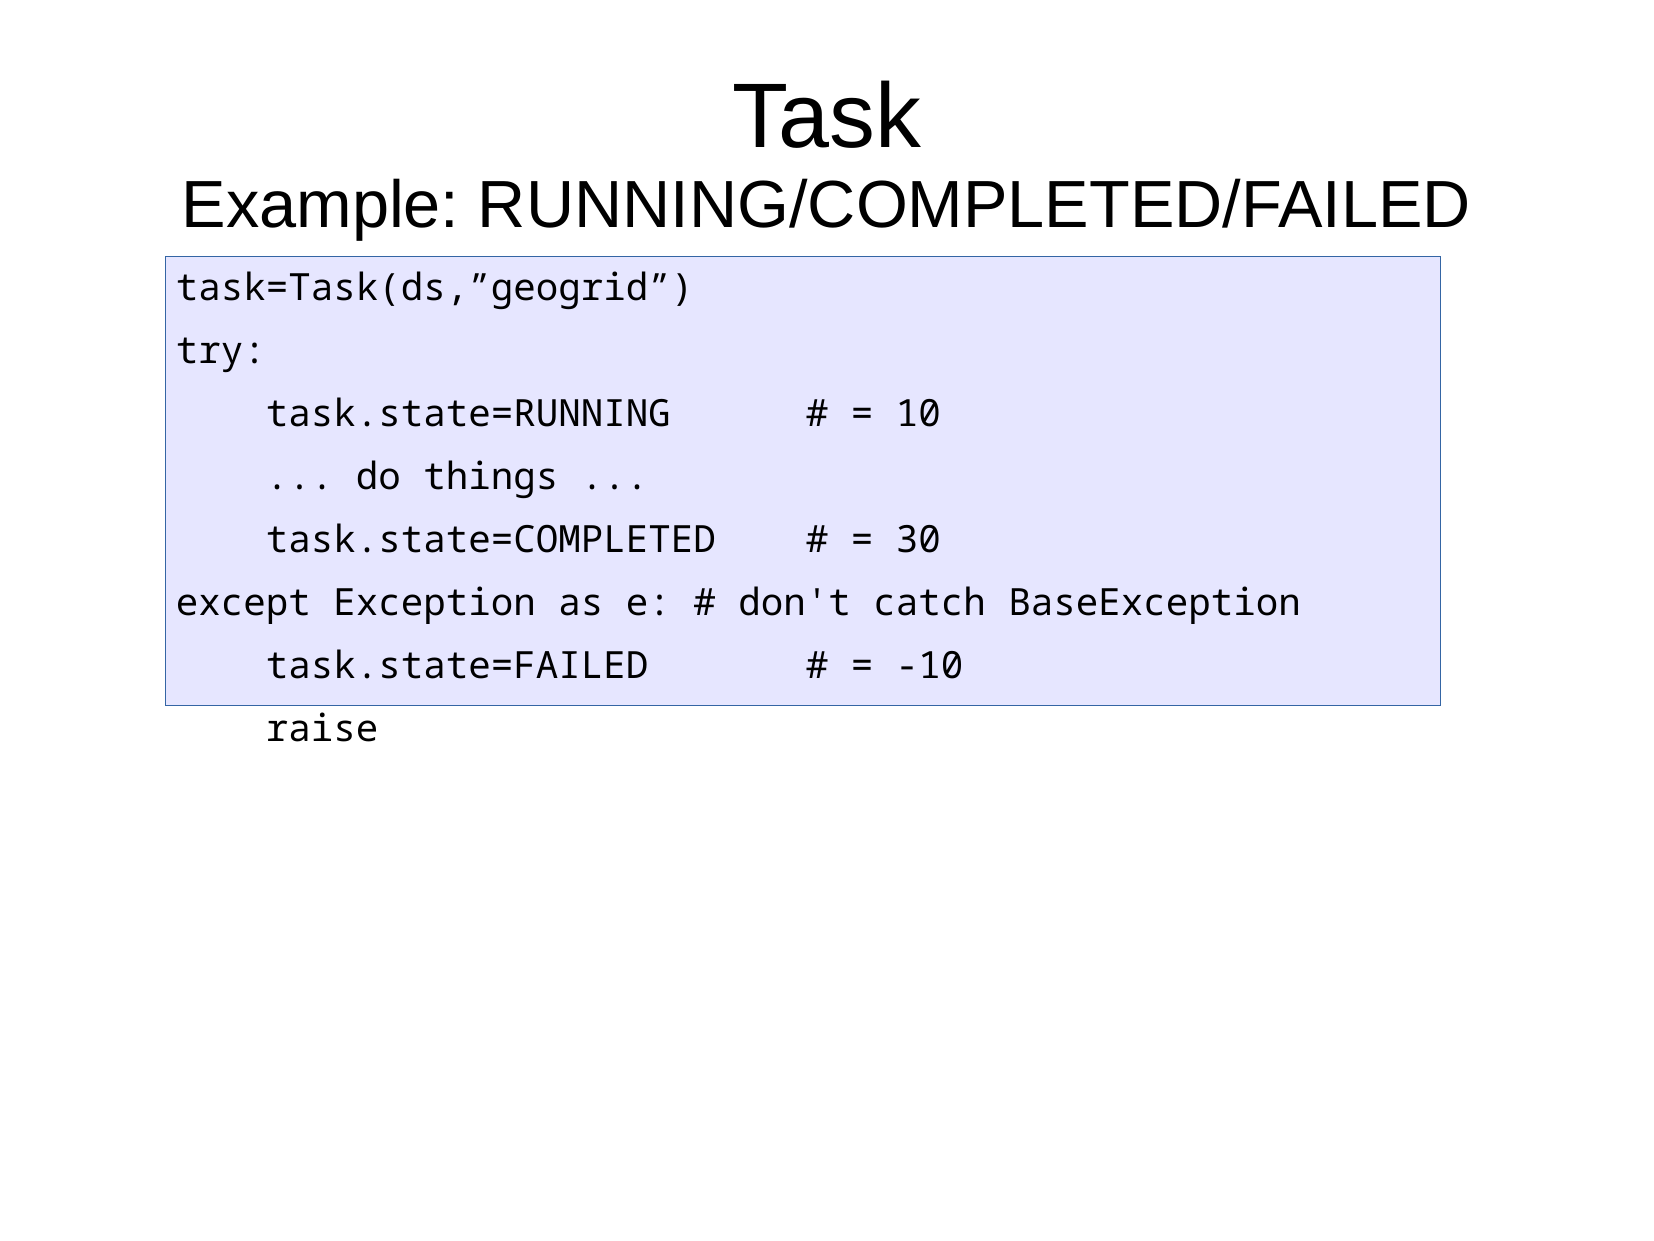

# Task Example: RUNNING/COMPLETED/FAILED
task=Task(ds,”geogrid”)
try:
 task.state=RUNNING # = 10
 ... do things ...
 task.state=COMPLETED # = 30
except Exception as e: # don't catch BaseException
 task.state=FAILED # = -10
 raise